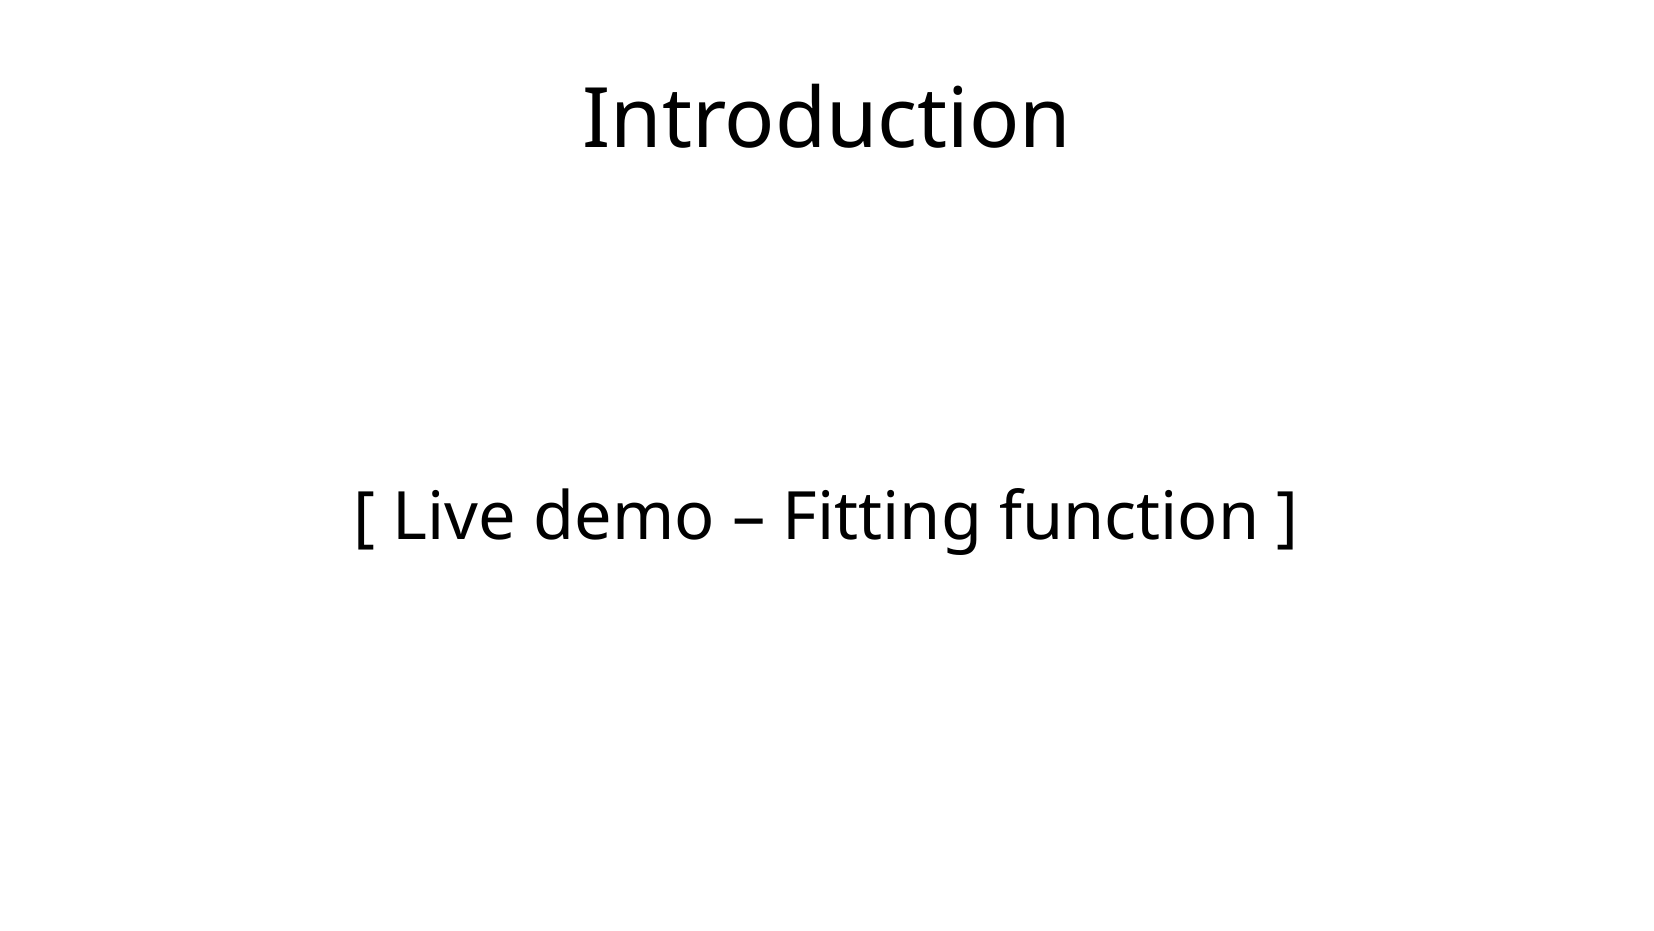

# Introduction
[ Live demo – Fitting function ]